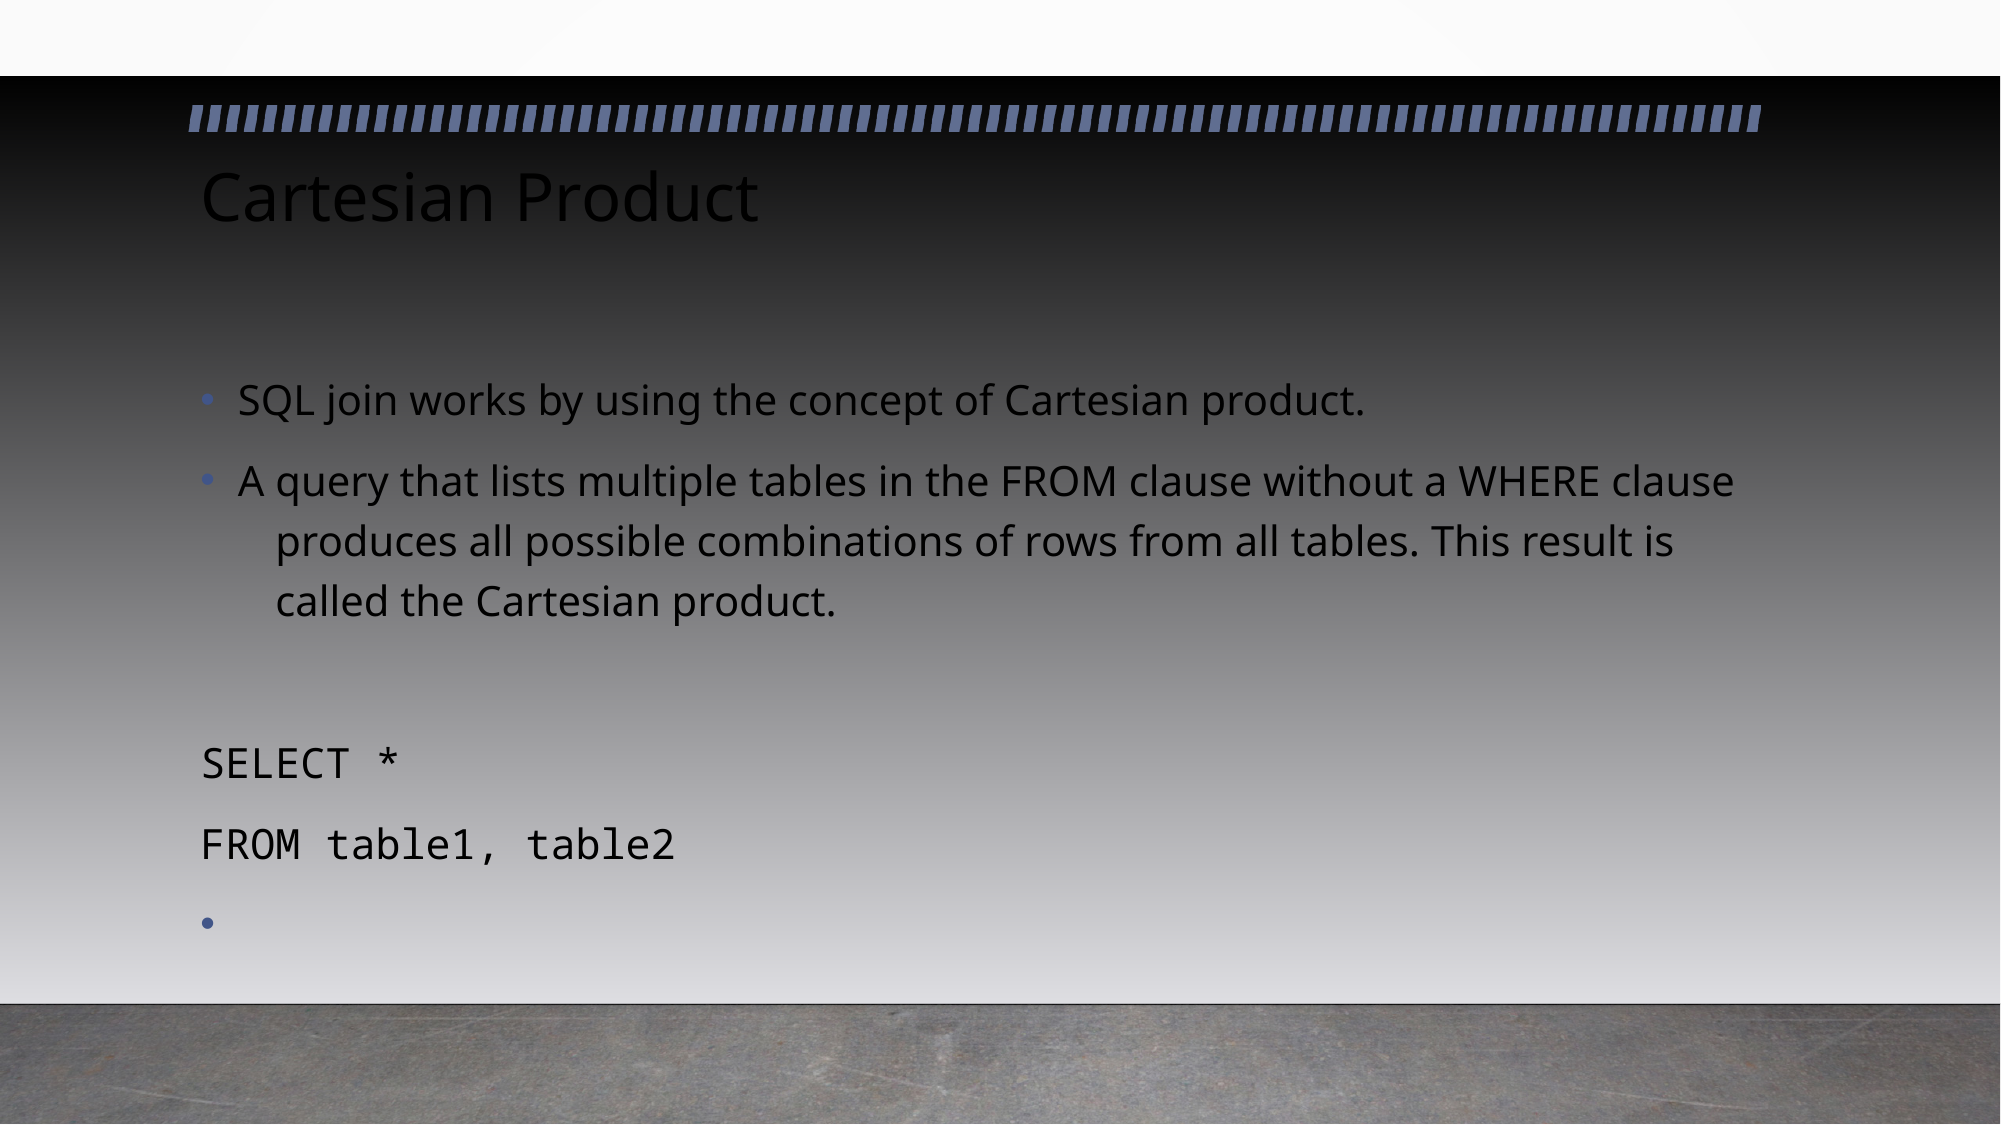

# Cartesian Product
SQL join works by using the concept of Cartesian product.
A query that lists multiple tables in the FROM clause without a WHERE clause produces all possible combinations of rows from all tables. This result is called the Cartesian product.
SELECT *
FROM table1, table2